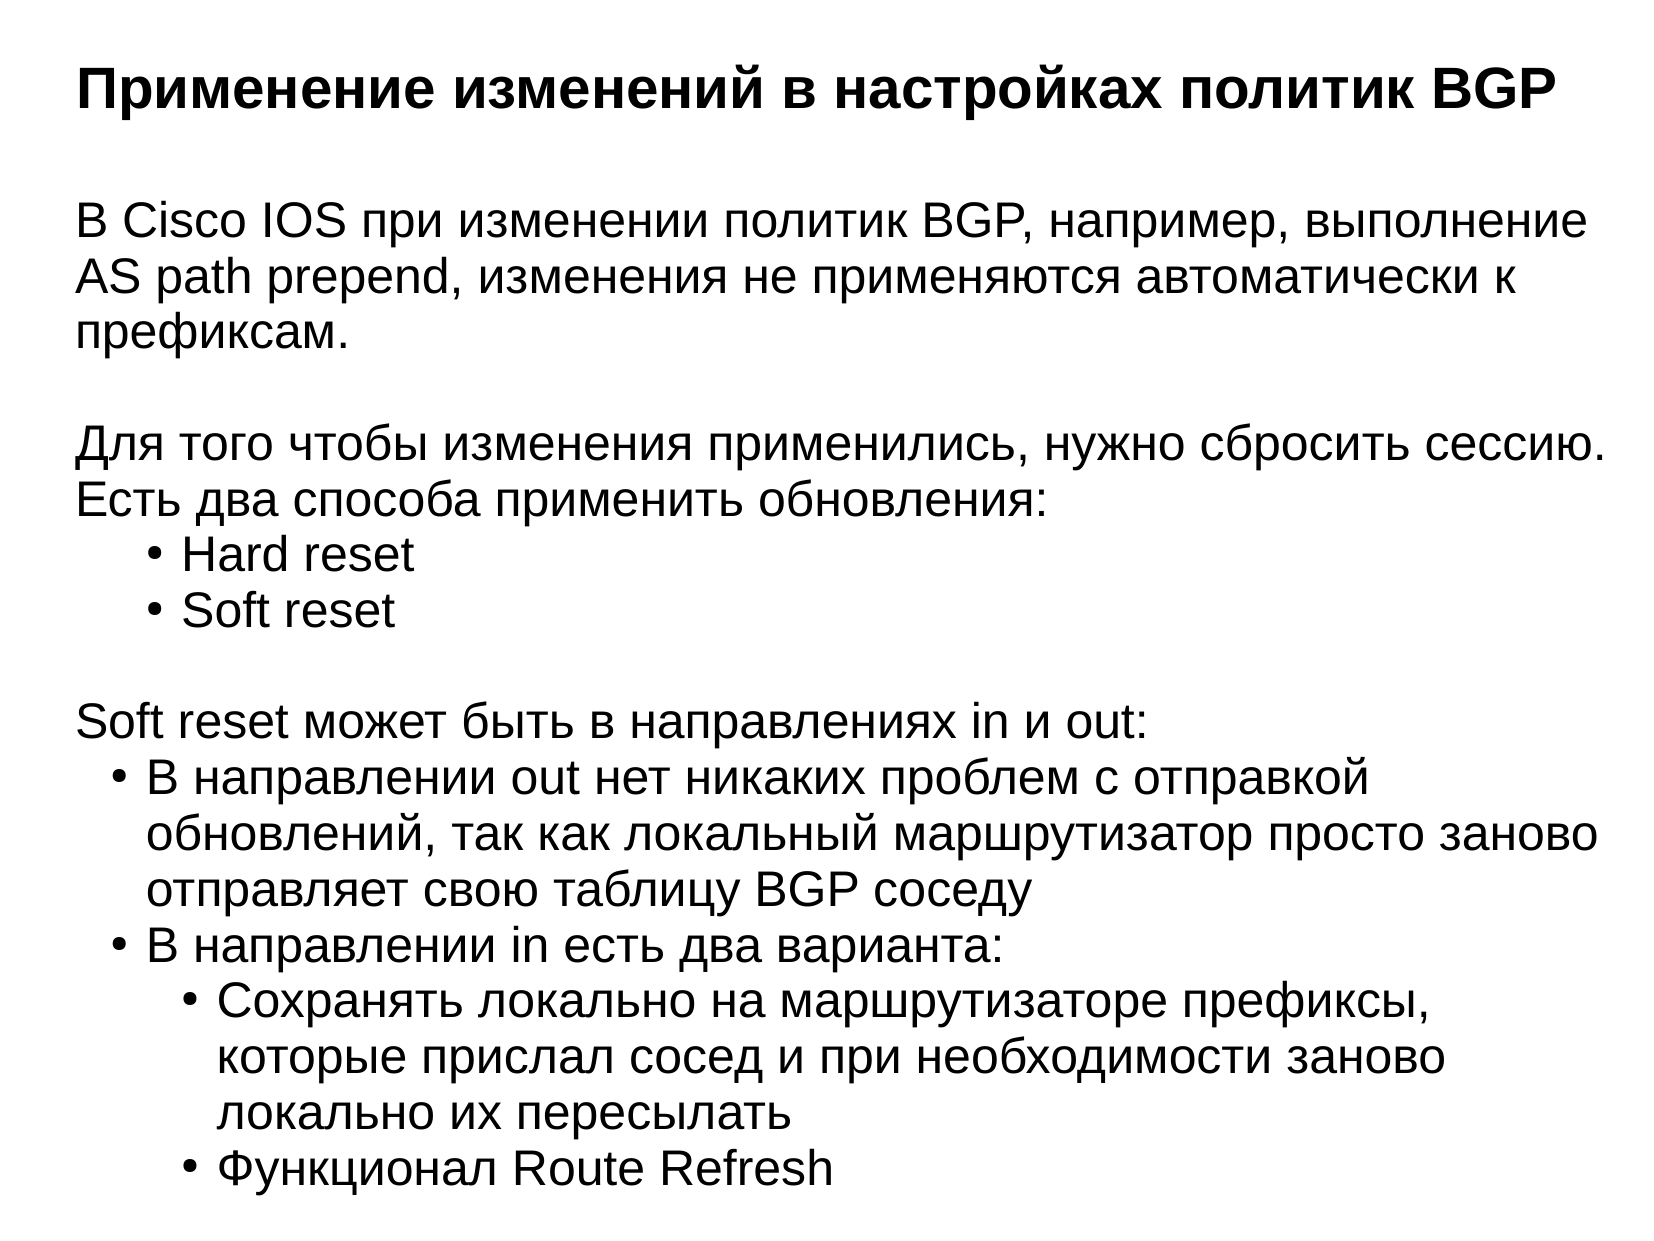

# Применение изменений в настройках политик BGP
В Cisco IOS при изменении политик BGP, например, выполнение AS path prepend, изменения не применяются автоматически к префиксам.
Для того чтобы изменения применились, нужно сбросить сессию. Есть два способа применить обновления:
Hard reset
Soft reset
Soft reset может быть в направлениях in и out:
В направлении out нет никаких проблем с отправкой обновлений, так как локальный маршрутизатор просто заново отправляет свою таблицу BGP соседу
В направлении in есть два варианта:
Сохранять локально на маршрутизаторе префиксы, которые прислал сосед и при необходимости заново локально их пересылать
Функционал Route Refresh